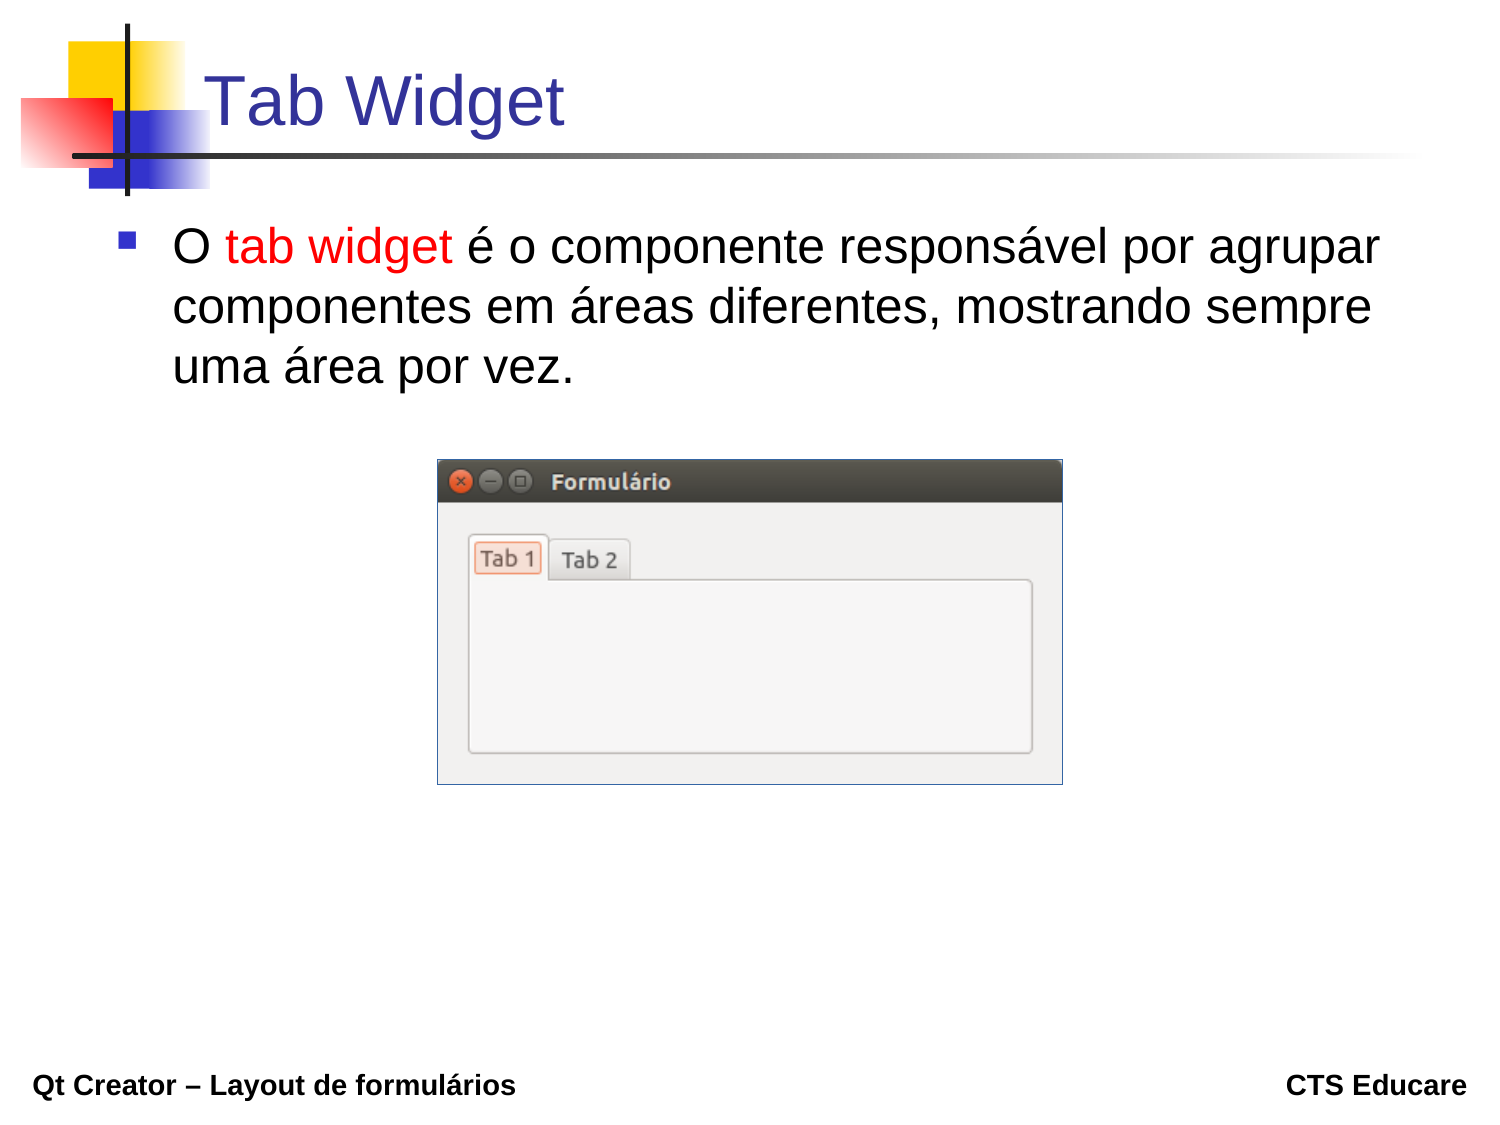

# Tab Widget
O tab widget é o componente responsável por agrupar componentes em áreas diferentes, mostrando sempre uma área por vez.